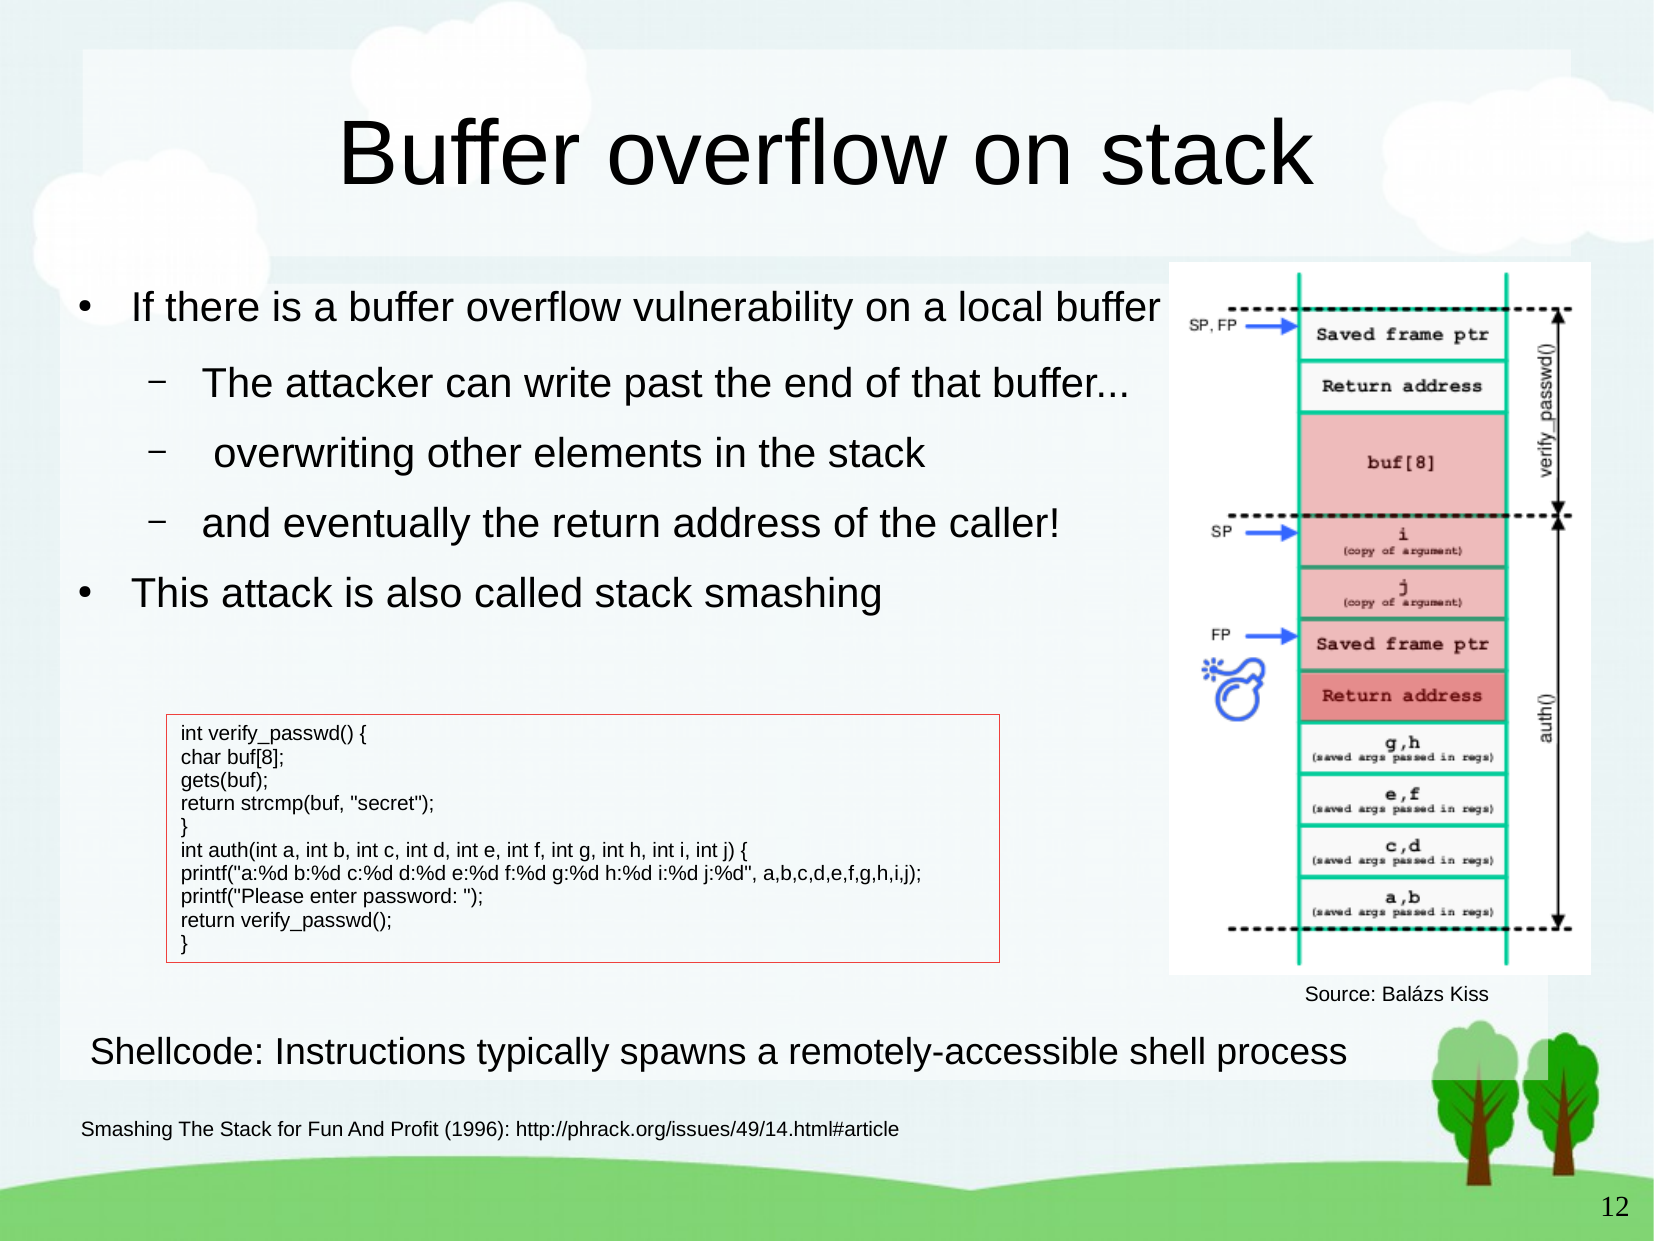

# Buffer overflow on stack
If there is a buffer overflow vulnerability on a local buffer
The attacker can write past the end of that buffer...
 overwriting other elements in the stack
and eventually the return address of the caller!
This attack is also called stack smashing
| int verify\_passwd() { char buf[8]; gets(buf); return strcmp(buf, "secret"); } int auth(int a, int b, int c, int d, int e, int f, int g, int h, int i, int j) { printf("a:%d b:%d c:%d d:%d e:%d f:%d g:%d h:%d i:%d j:%d", a,b,c,d,e,f,g,h,i,j); printf("Please enter password: "); return verify\_passwd(); } |
| --- |
Source: Balázs Kiss
Shellcode: Instructions typically spawns a remotely-accessible shell process
Smashing The Stack for Fun And Profit (1996): http://phrack.org/issues/49/14.html#article
12